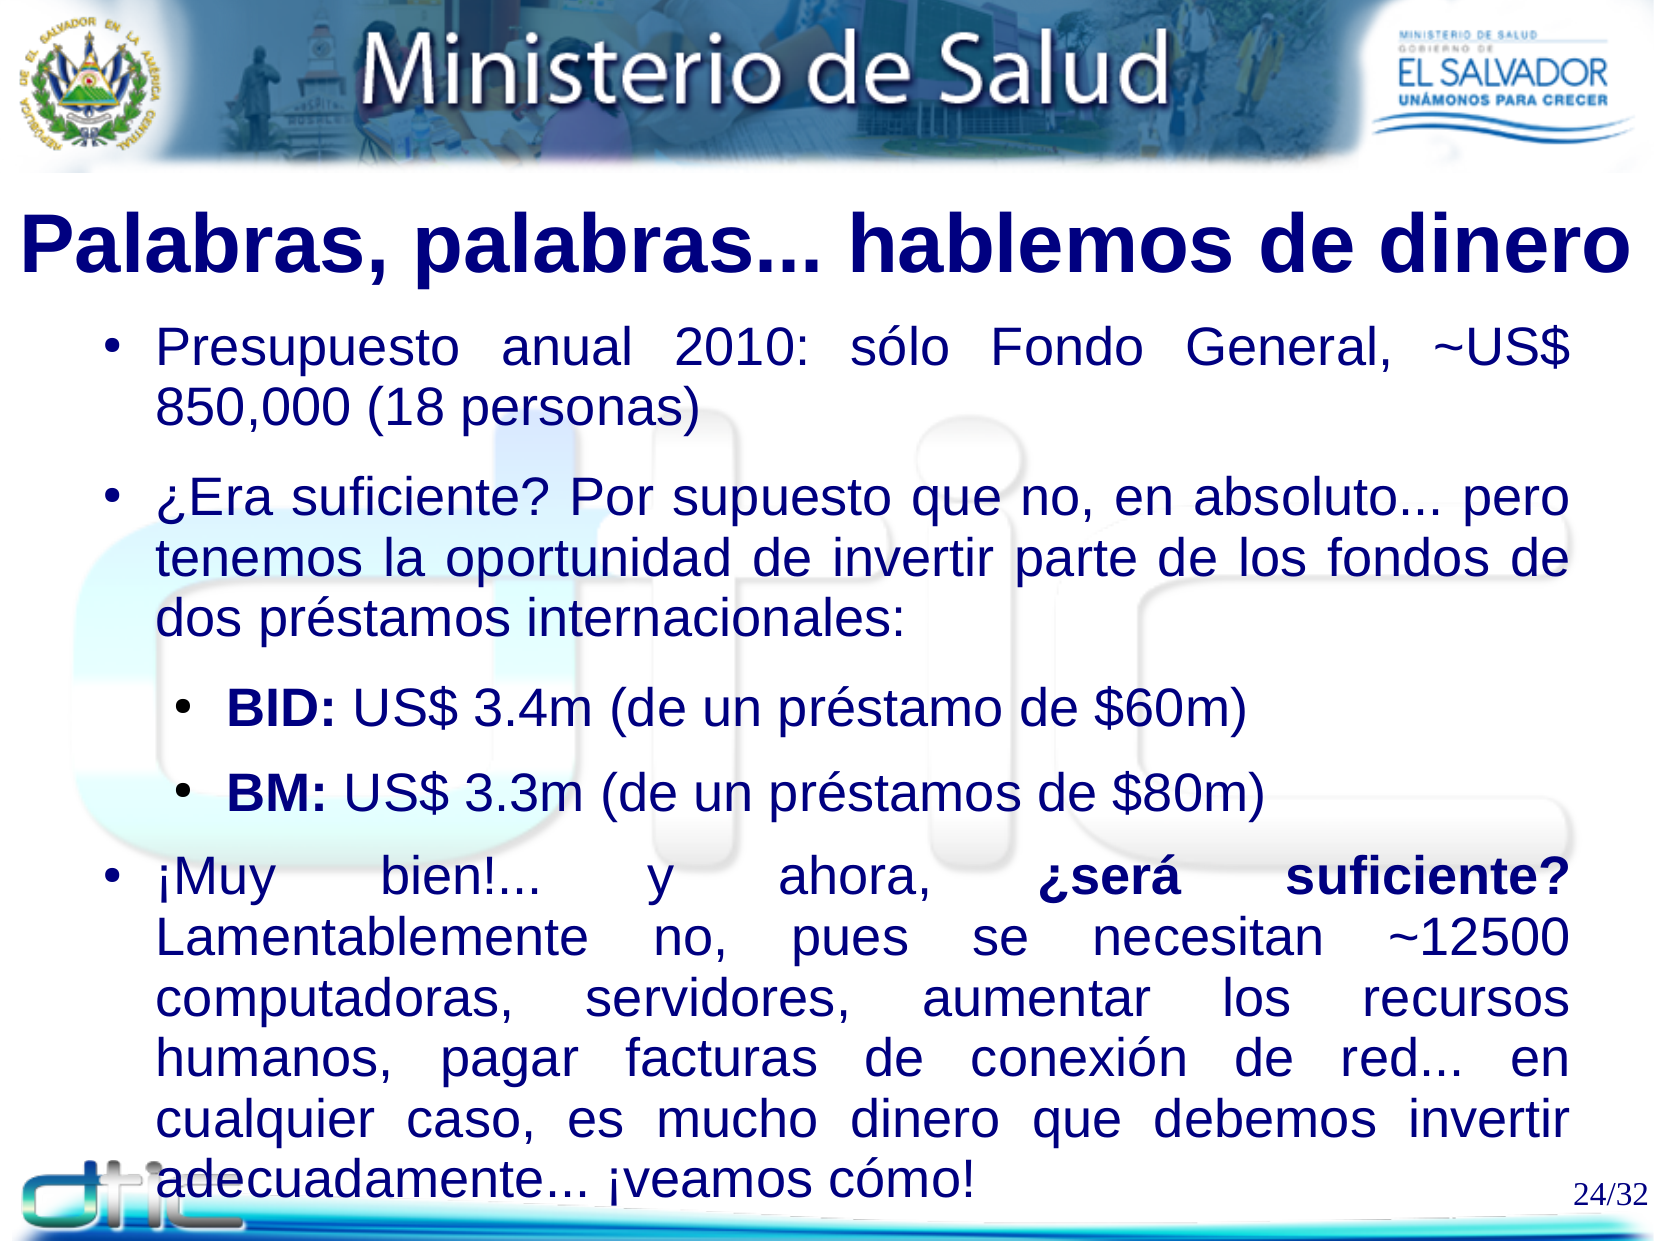

# Palabras, palabras... hablemos de dinero
Presupuesto anual 2010: sólo Fondo General, ~US$ 850,000 (18 personas)
¿Era suficiente? Por supuesto que no, en absoluto... pero tenemos la oportunidad de invertir parte de los fondos de dos préstamos internacionales:
BID: US$ 3.4m (de un préstamo de $60m)
BM: US$ 3.3m (de un préstamos de $80m)
¡Muy bien!... y ahora, ¿será suficiente? Lamentablemente no, pues se necesitan ~12500 computadoras, servidores, aumentar los recursos humanos, pagar facturas de conexión de red... en cualquier caso, es mucho dinero que debemos invertir adecuadamente... ¡veamos cómo!